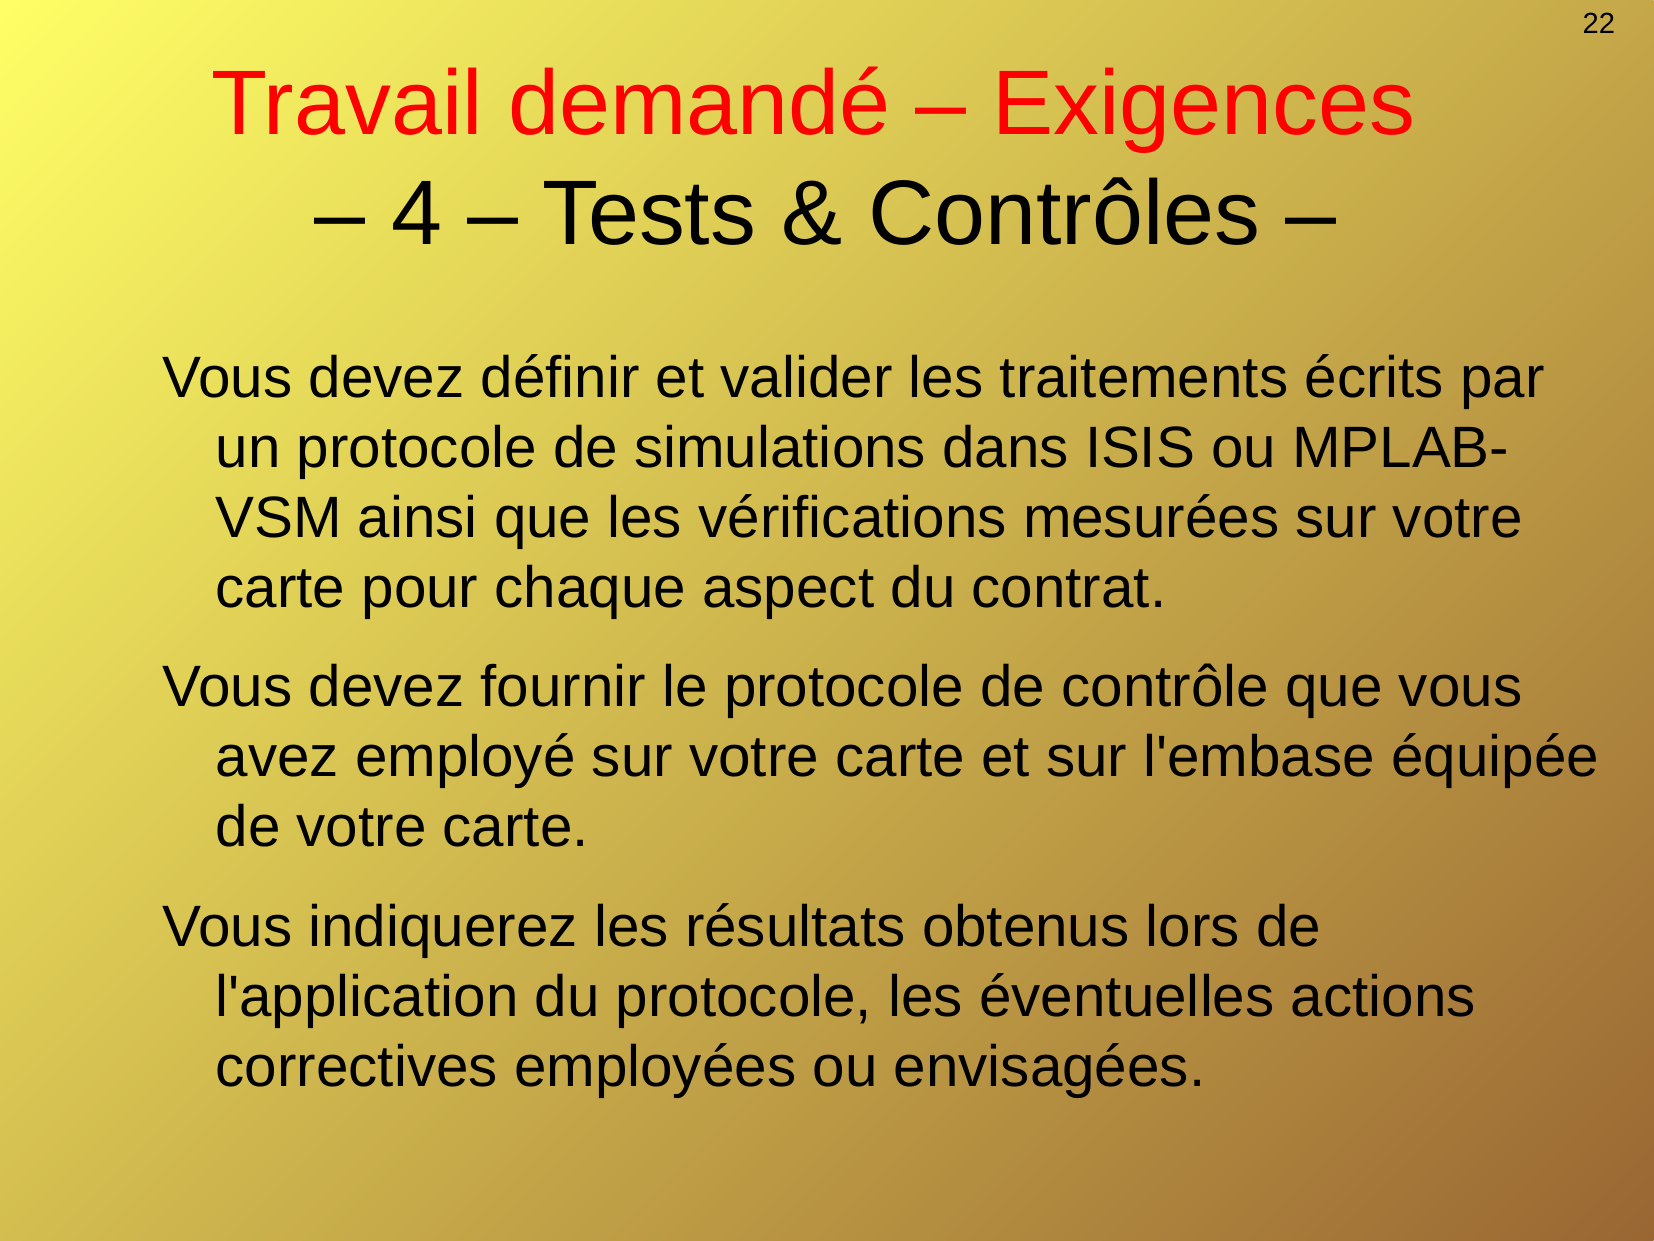

# Travail demandé – Exigences – 4 – Tests & Contrôles –
Vous devez définir et valider les traitements écrits par un protocole de simulations dans ISIS ou MPLAB-VSM ainsi que les vérifications mesurées sur votre carte pour chaque aspect du contrat.
Vous devez fournir le protocole de contrôle que vous avez employé sur votre carte et sur l'embase équipée de votre carte.
Vous indiquerez les résultats obtenus lors de l'application du protocole, les éventuelles actions correctives employées ou envisagées.